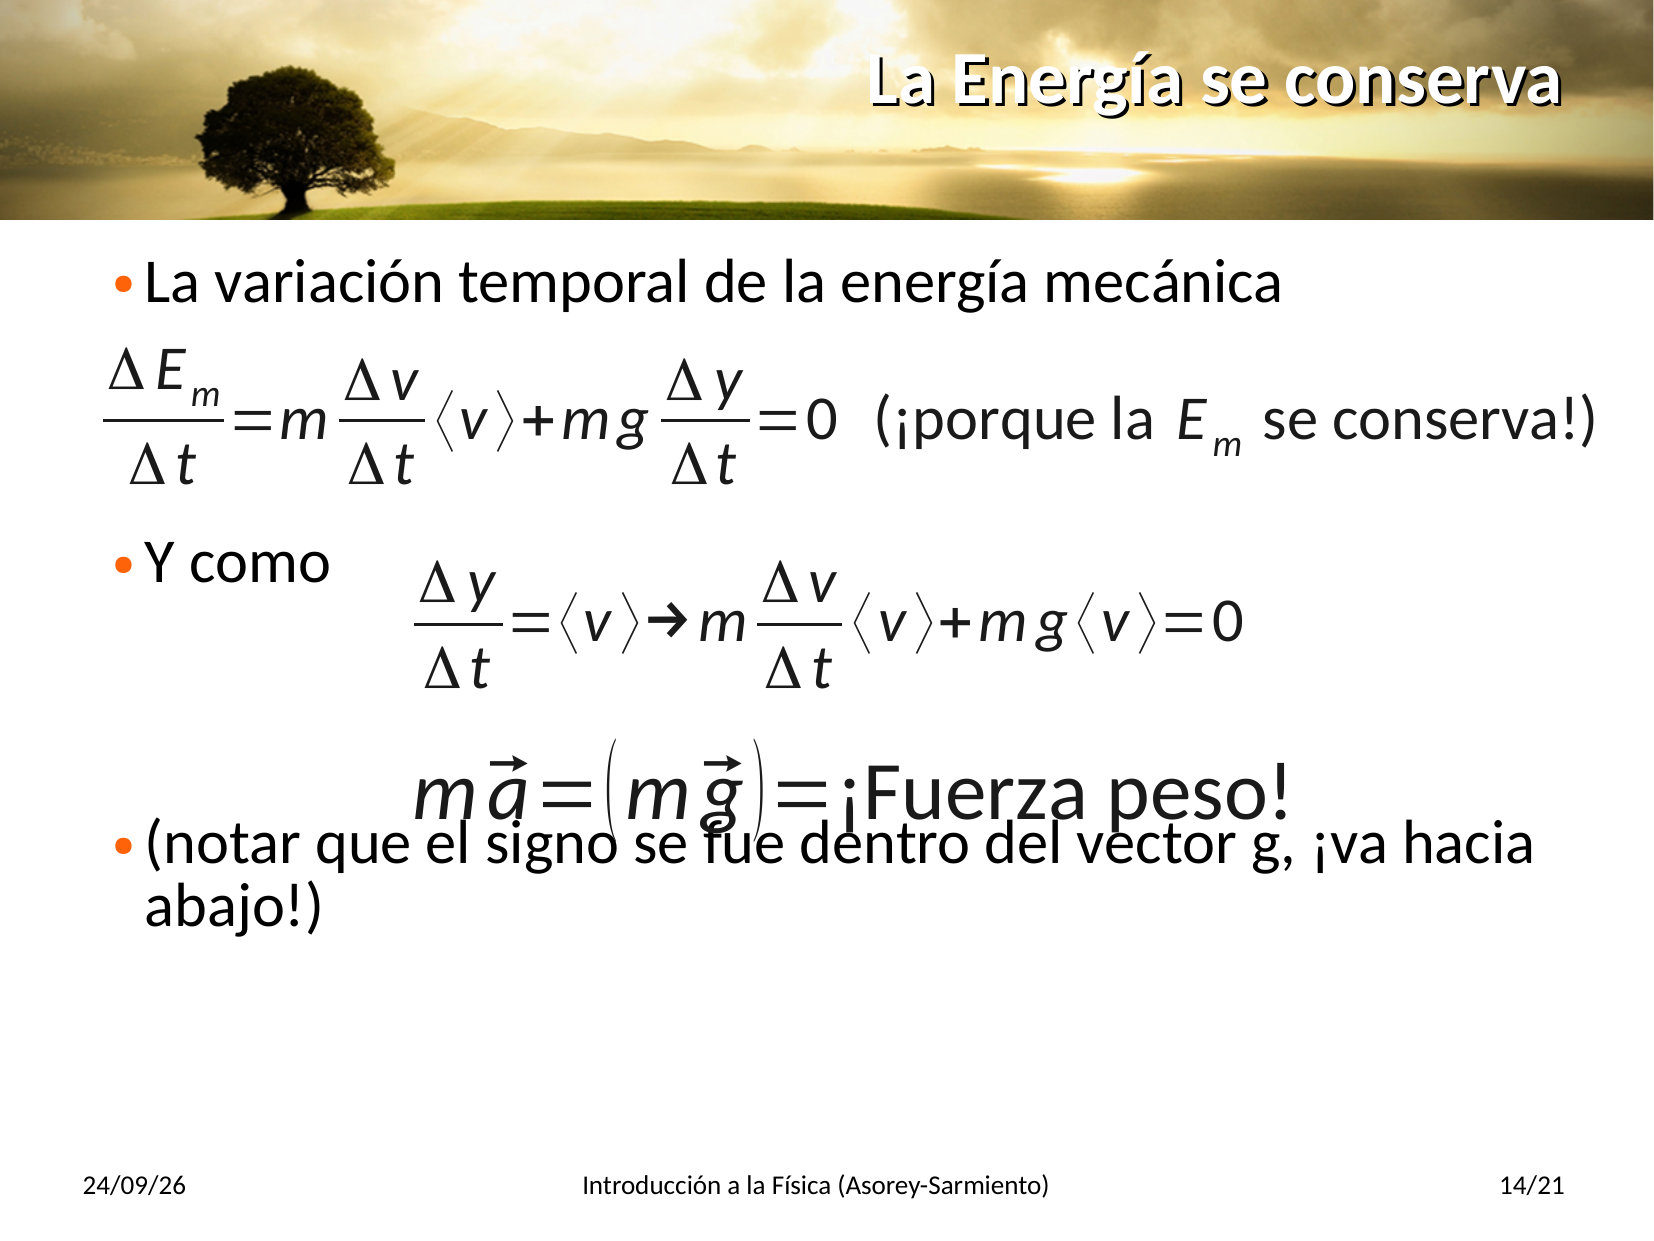

# La Energía se conserva
La variación temporal de la energía mecánica
Y como
(notar que el signo se fue dentro del vector g, ¡va hacia abajo!)
Introducción a la Física (Asorey-Sarmiento)
14